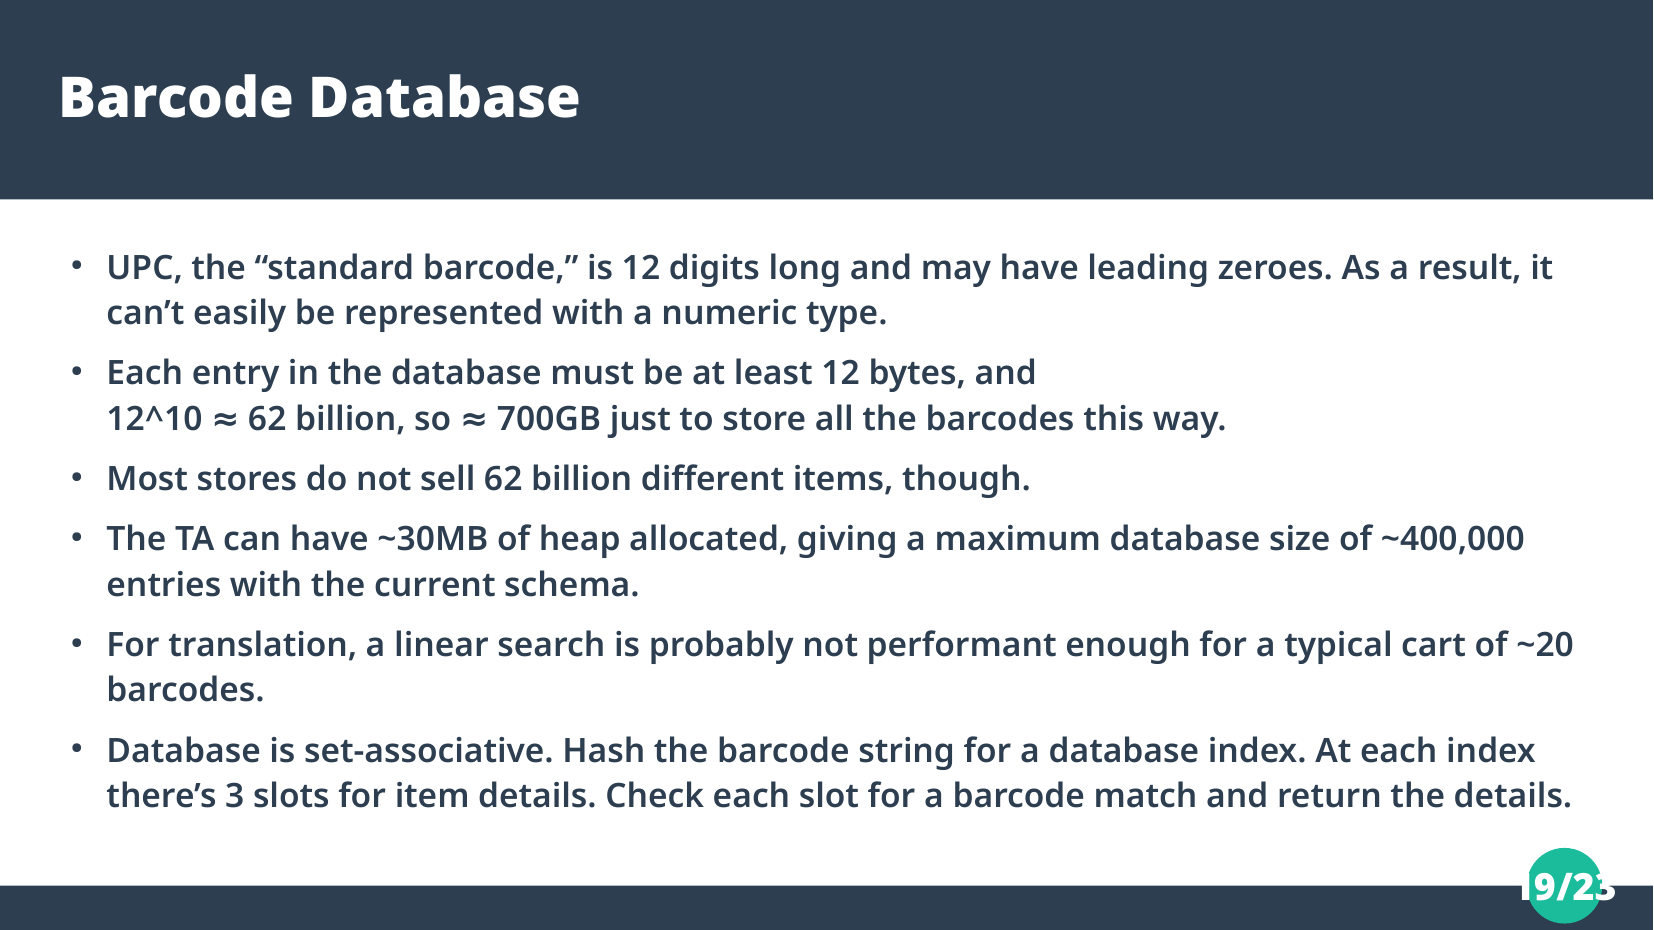

# Barcode Database
UPC, the “standard barcode,” is 12 digits long and may have leading zeroes. As a result, it can’t easily be represented with a numeric type.
Each entry in the database must be at least 12 bytes, and
12^10 ≈ 62 billion, so ≈ 700GB just to store all the barcodes this way.
Most stores do not sell 62 billion different items, though.
The TA can have ~30MB of heap allocated, giving a maximum database size of ~400,000 entries with the current schema.
For translation, a linear search is probably not performant enough for a typical cart of ~20 barcodes.
Database is set-associative. Hash the barcode string for a database index. At each index there’s 3 slots for item details. Check each slot for a barcode match and return the details.